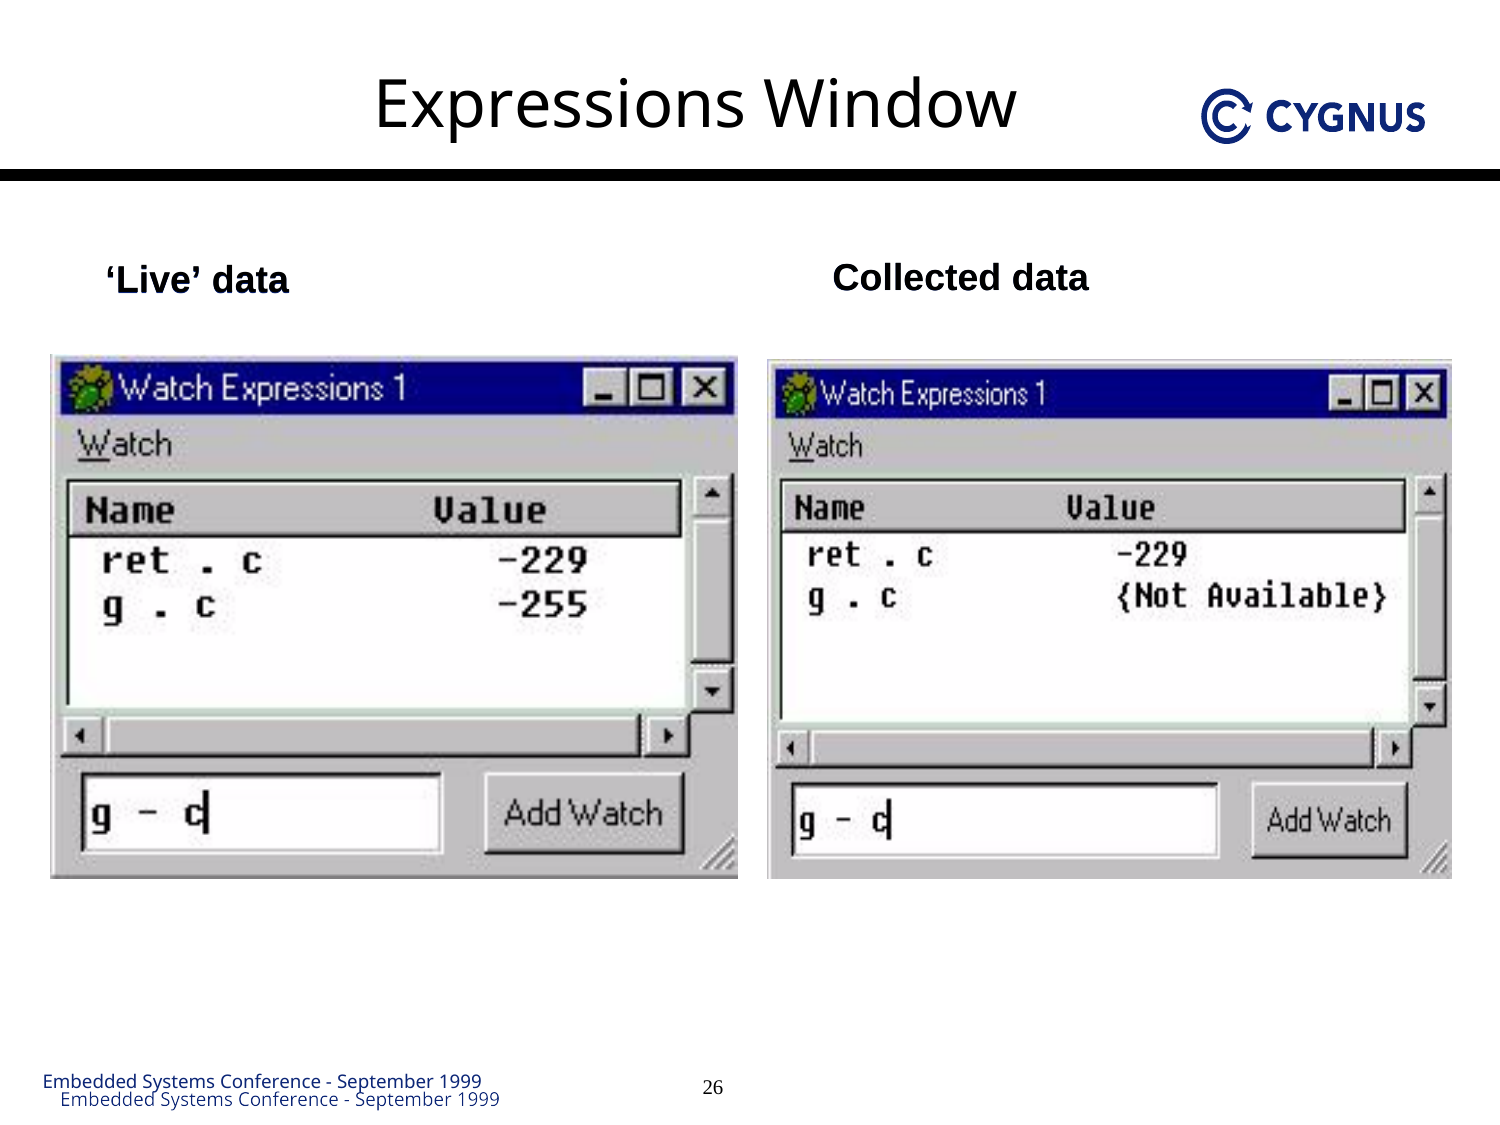

# Expressions Window
Collected data
‘Live’ data
26